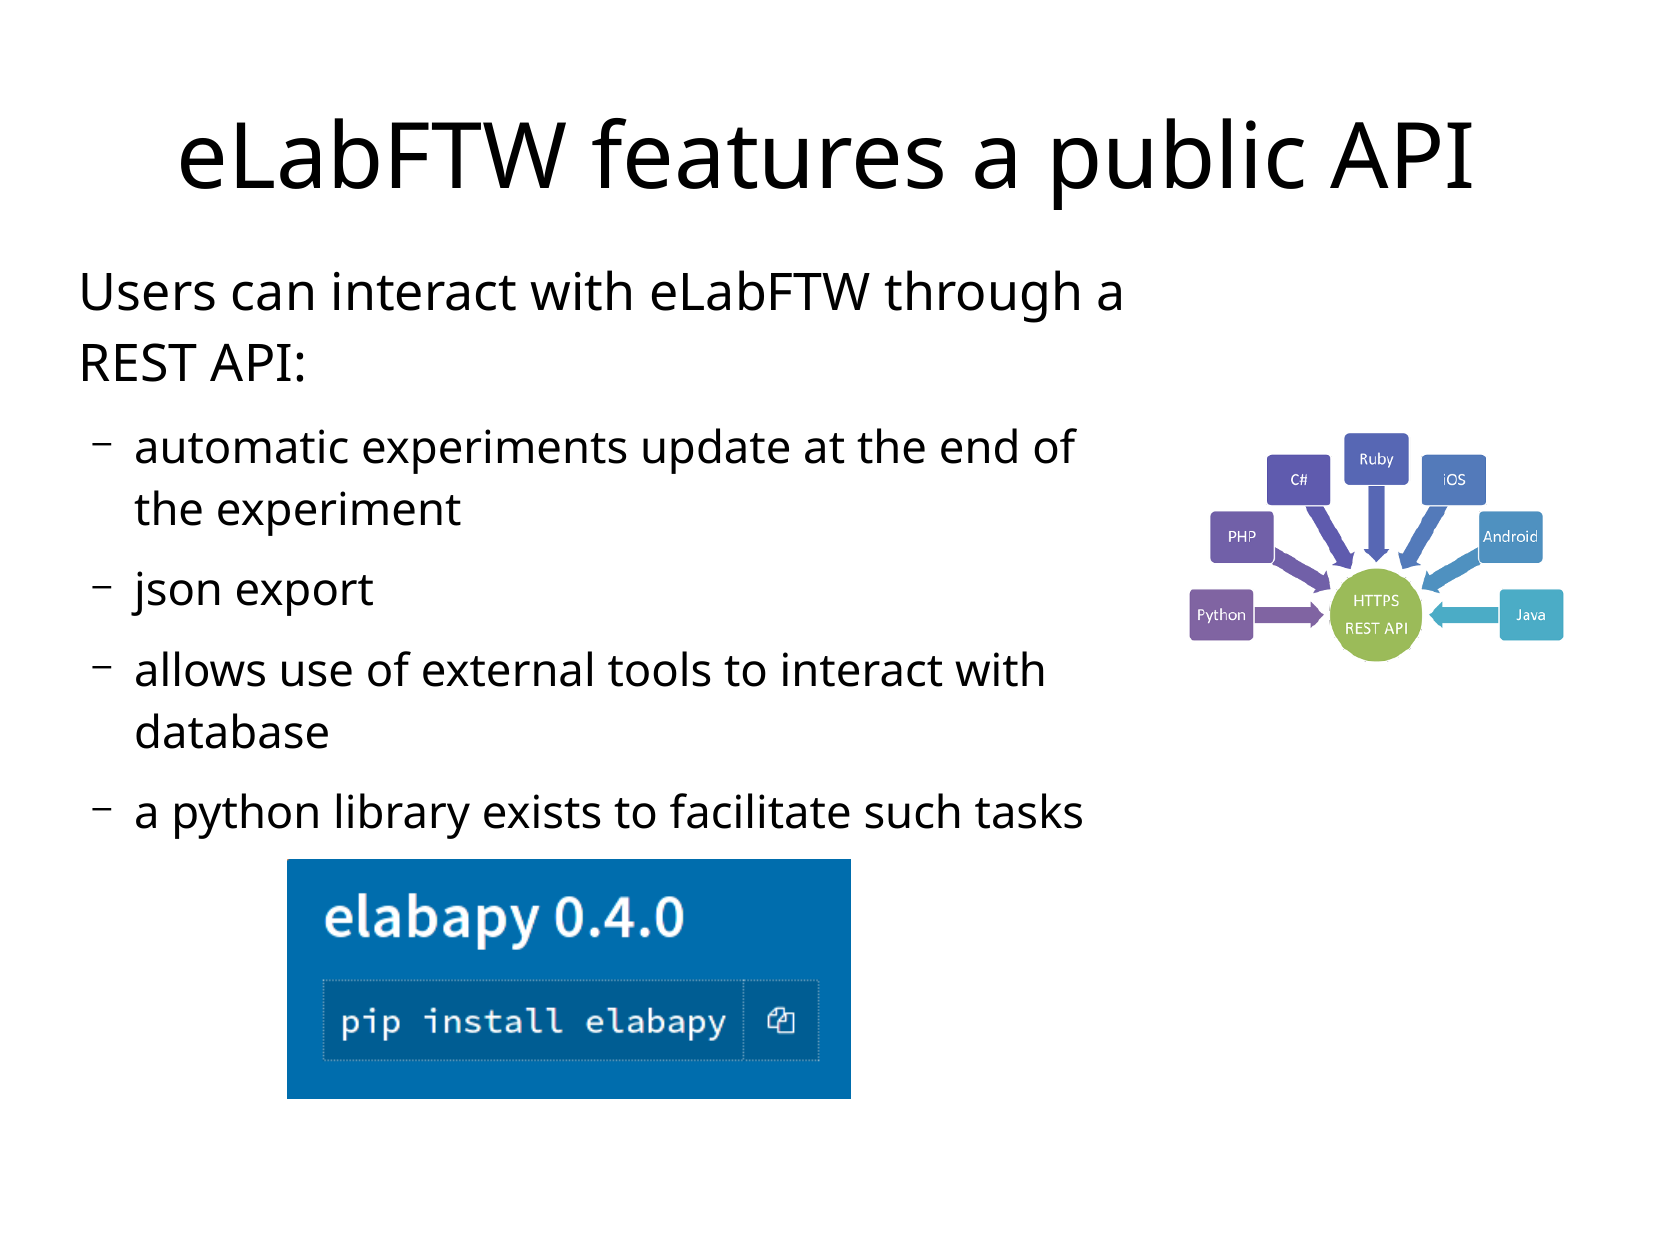

# eLabFTW features a public API
Users can interact with eLabFTW through a REST API:
automatic experiments update at the end of the experiment
json export
allows use of external tools to interact with database
a python library exists to facilitate such tasks